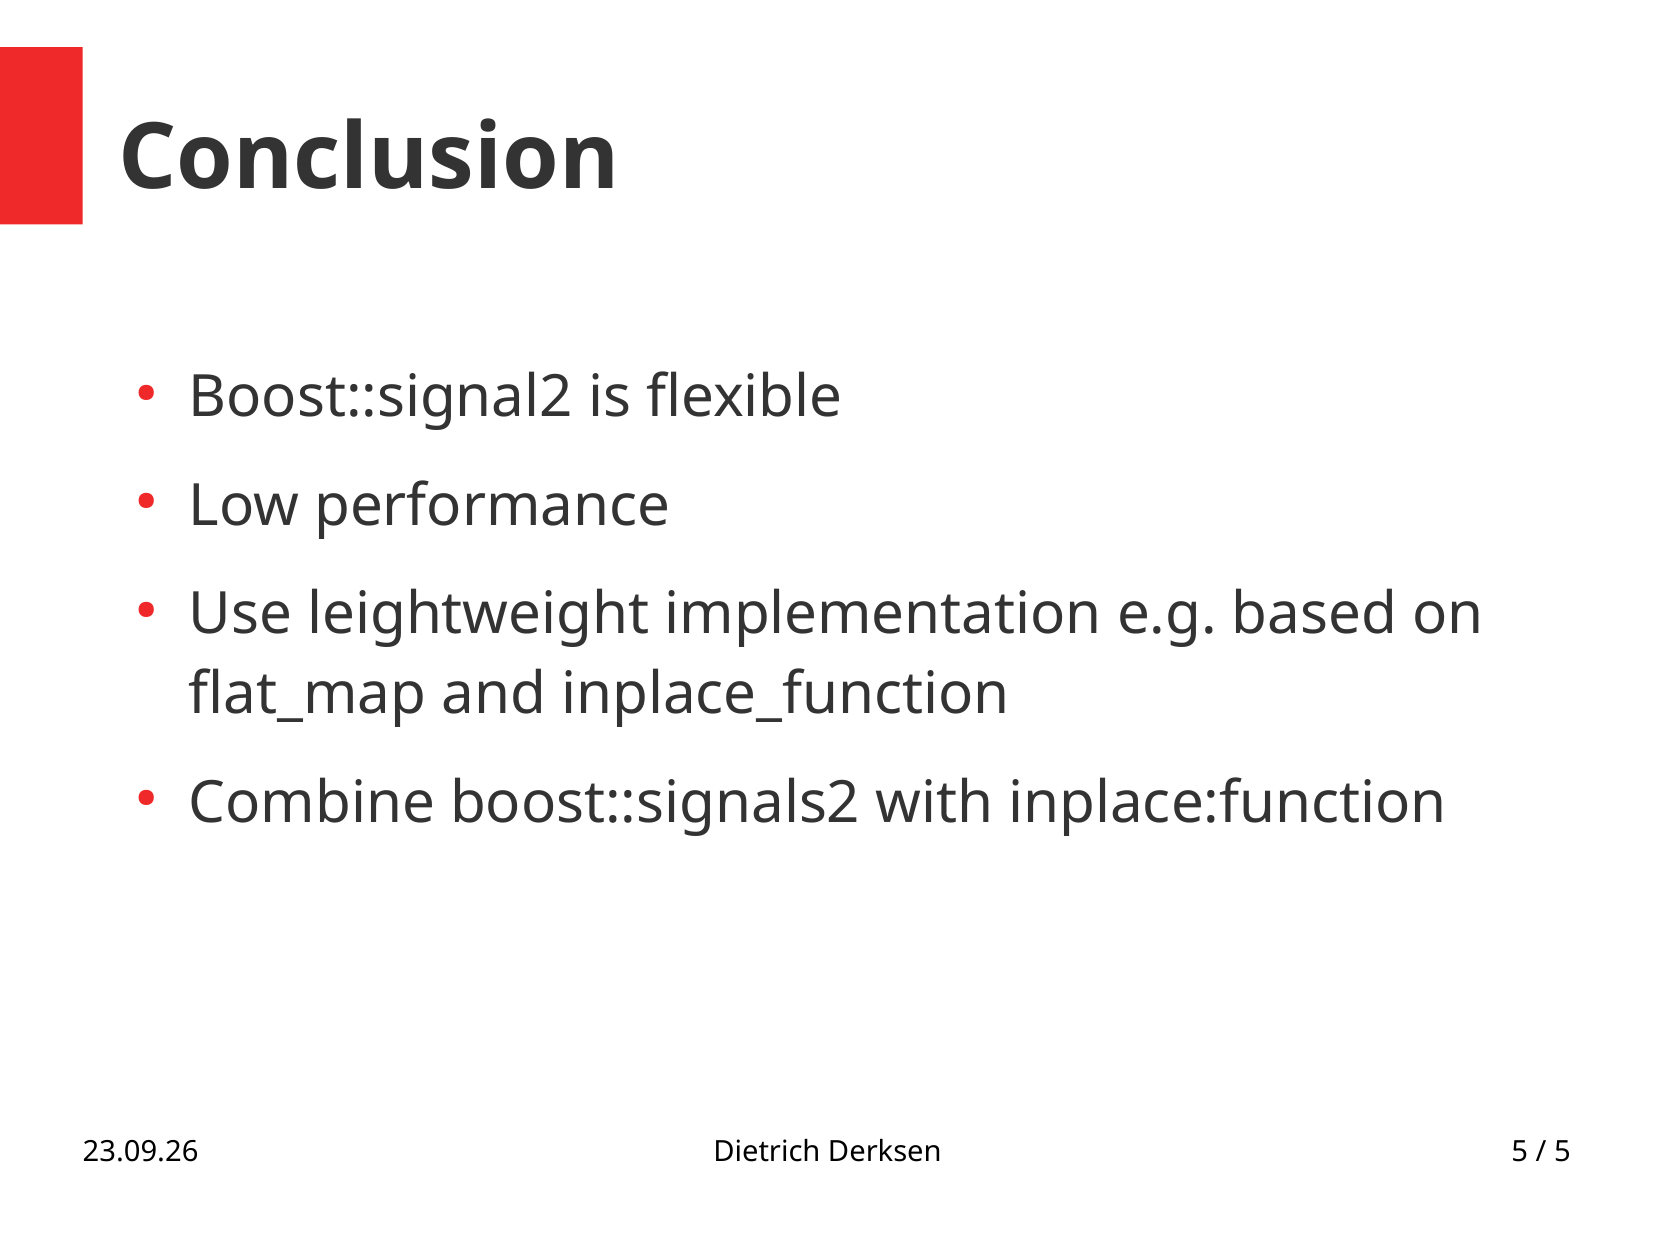

# Conclusion
Boost::signal2 is flexible
Low performance
Use leightweight implementation e.g. based on flat_map and inplace_function
Combine boost::signals2 with inplace:function
Dietrich Derksen
5